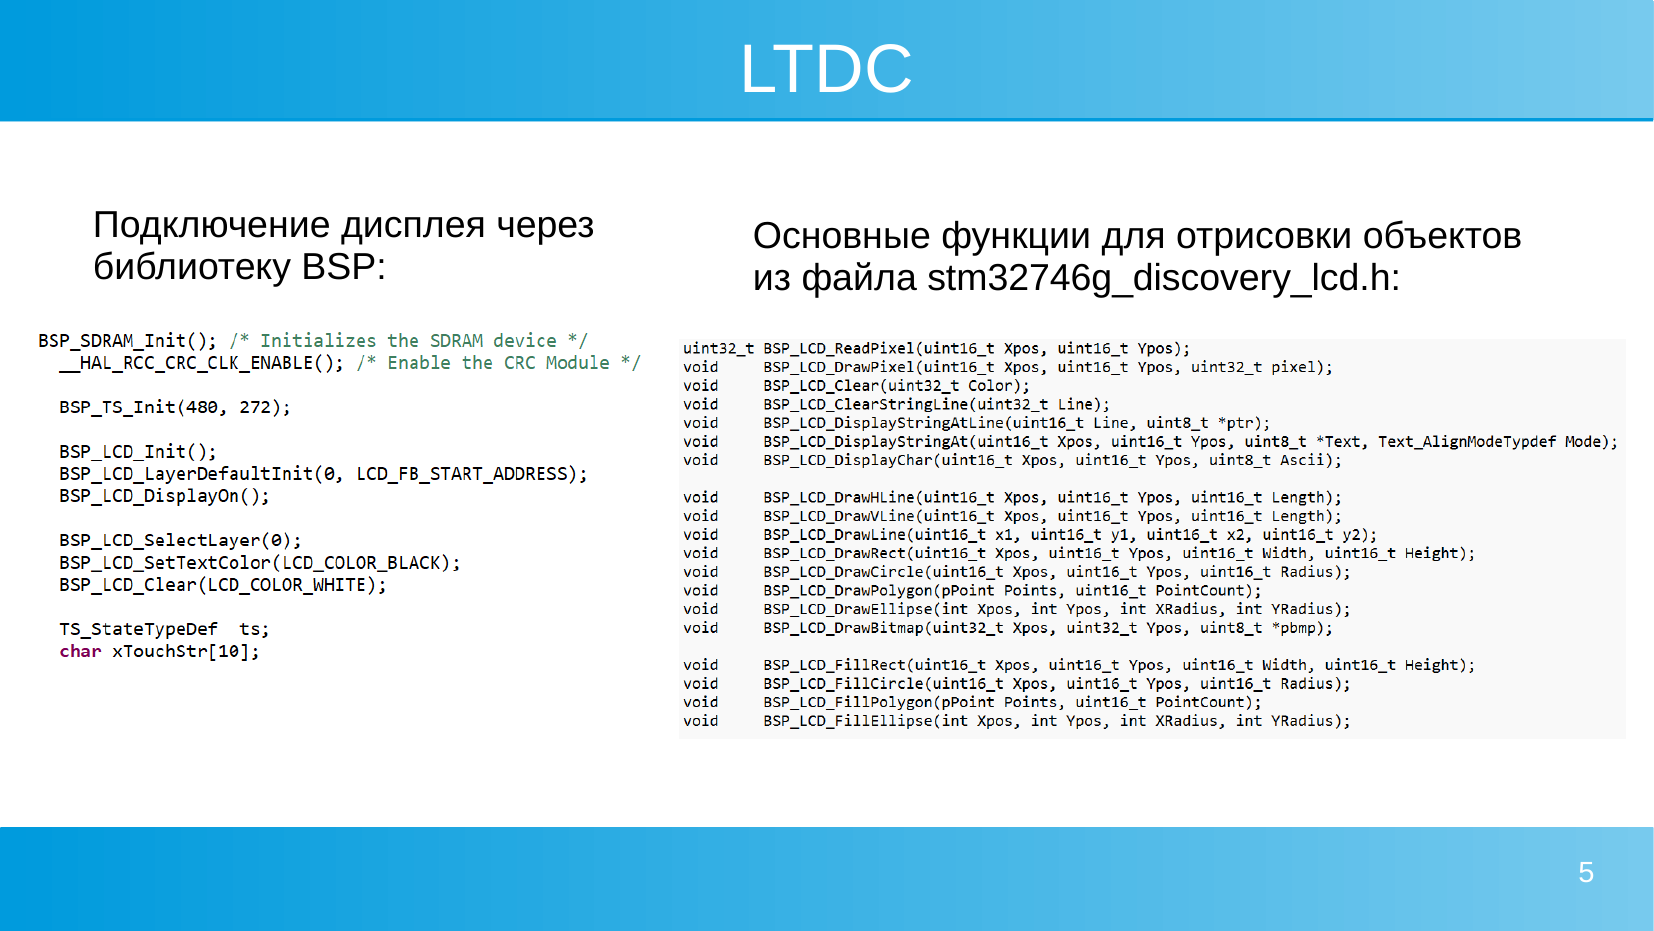

# LTDC
Подключение дисплея через
библиотеку BSP:
Основные функции для отрисовки объектов
из файла stm32746g_discovery_lcd.h:
5